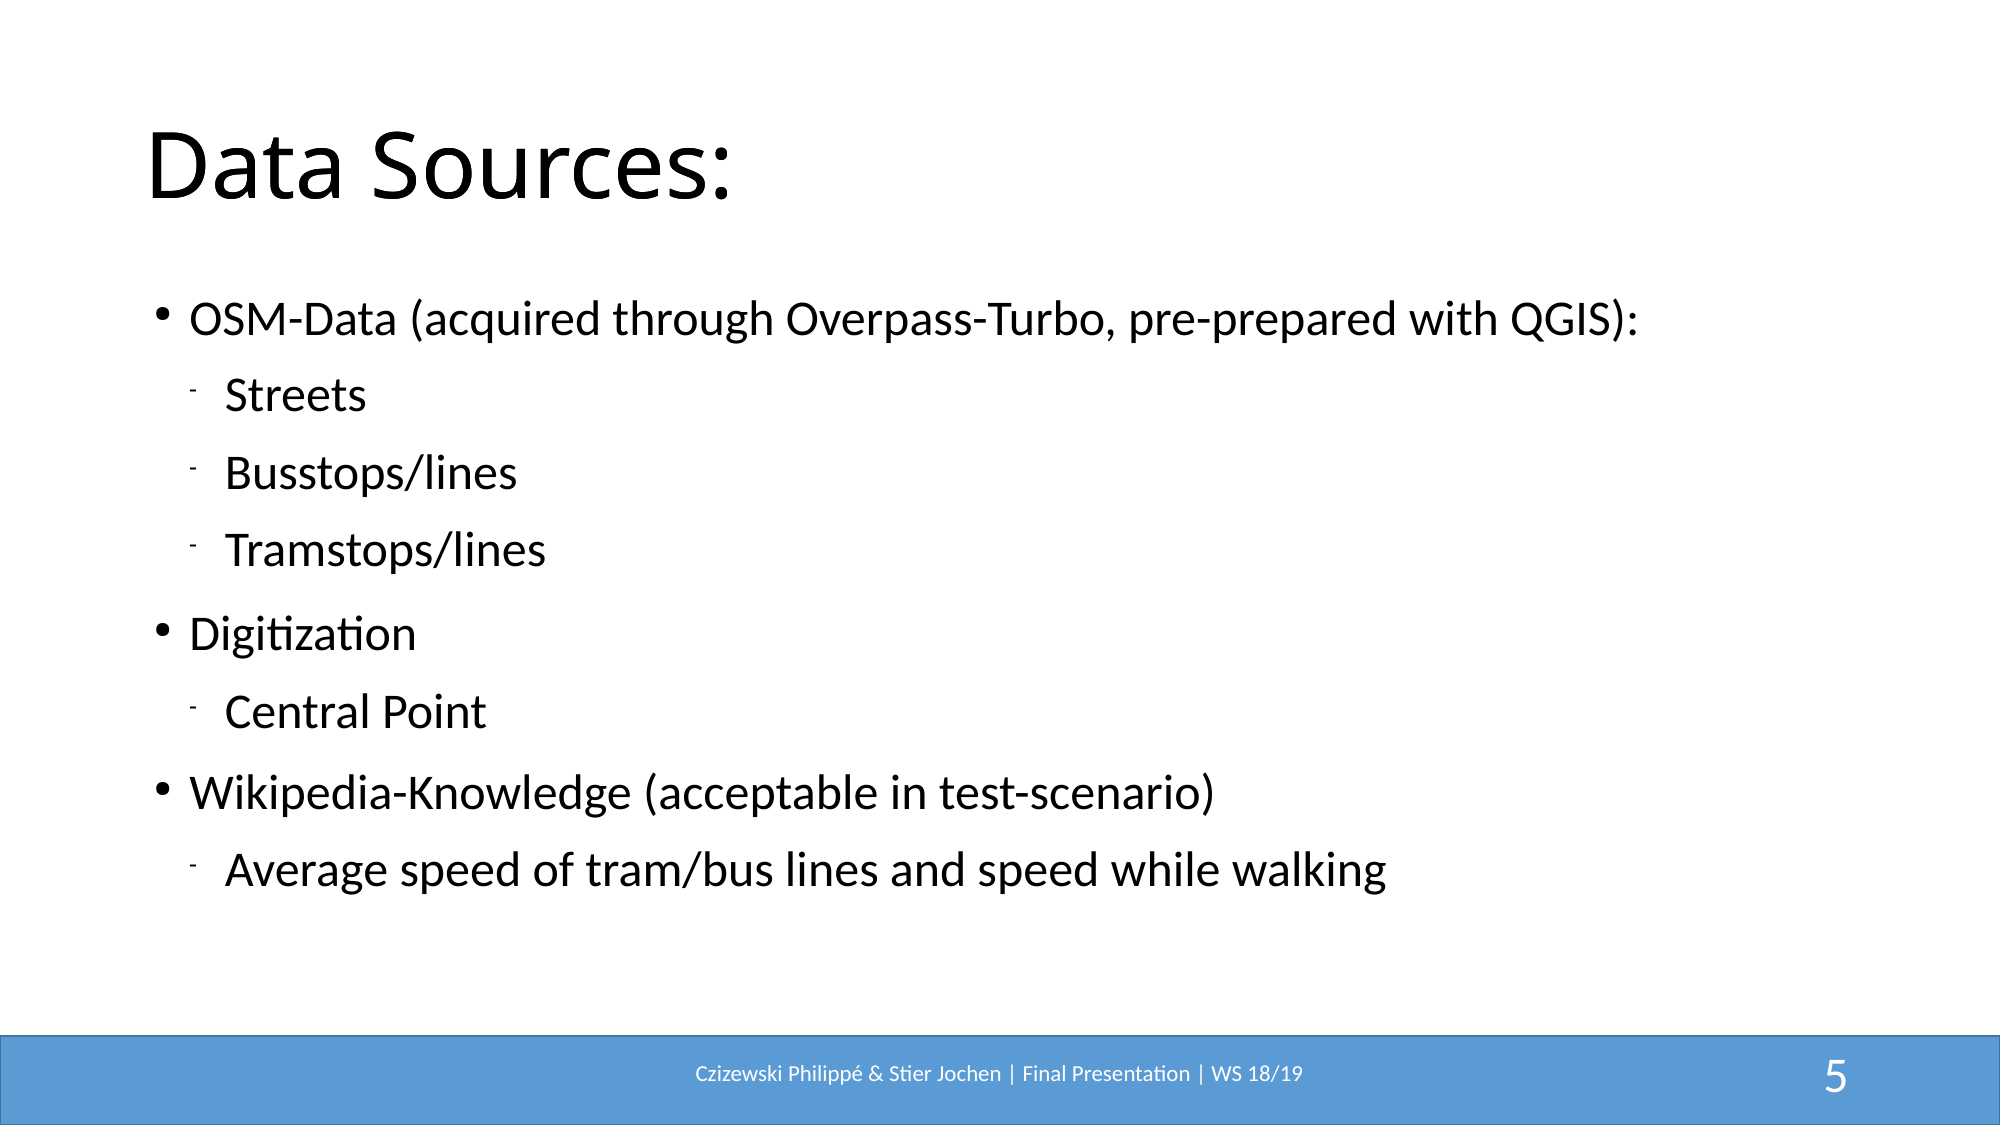

# Data Sources:
Data Sources:
OSM-Data (acquired through Overpass-Turbo, pre-prepared with QGIS):
Streets
Busstops/lines
Tramstops/lines
Digitization
Central Point
Wikipedia-Knowledge (acceptable in test-scenario)
Average speed of tram/bus lines and speed while walking
Czizewski Philippé & Stier Jochen | Final Presentation | WS 18/19